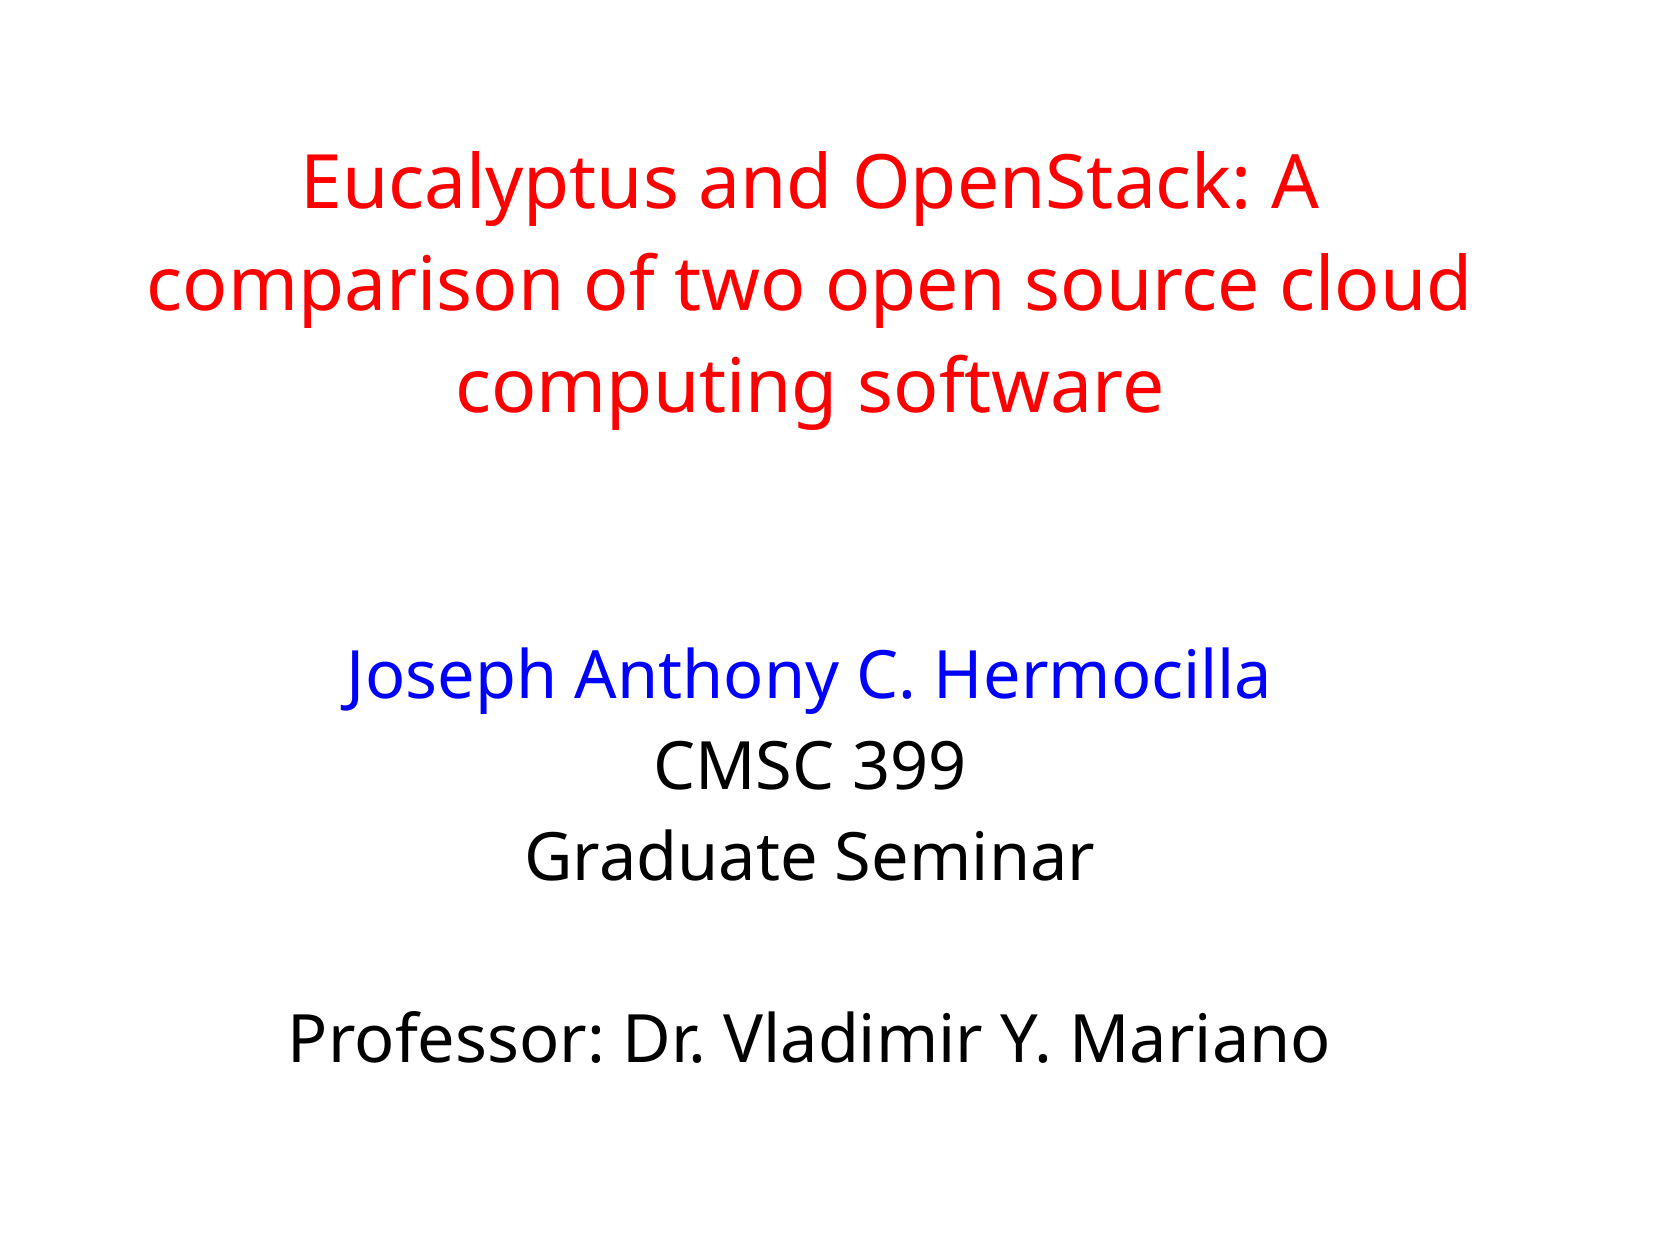

#
Eucalyptus and OpenStack: A comparison of two open source cloud computing software
Joseph Anthony C. Hermocilla
CMSC 399
Graduate Seminar
Professor: Dr. Vladimir Y. Mariano